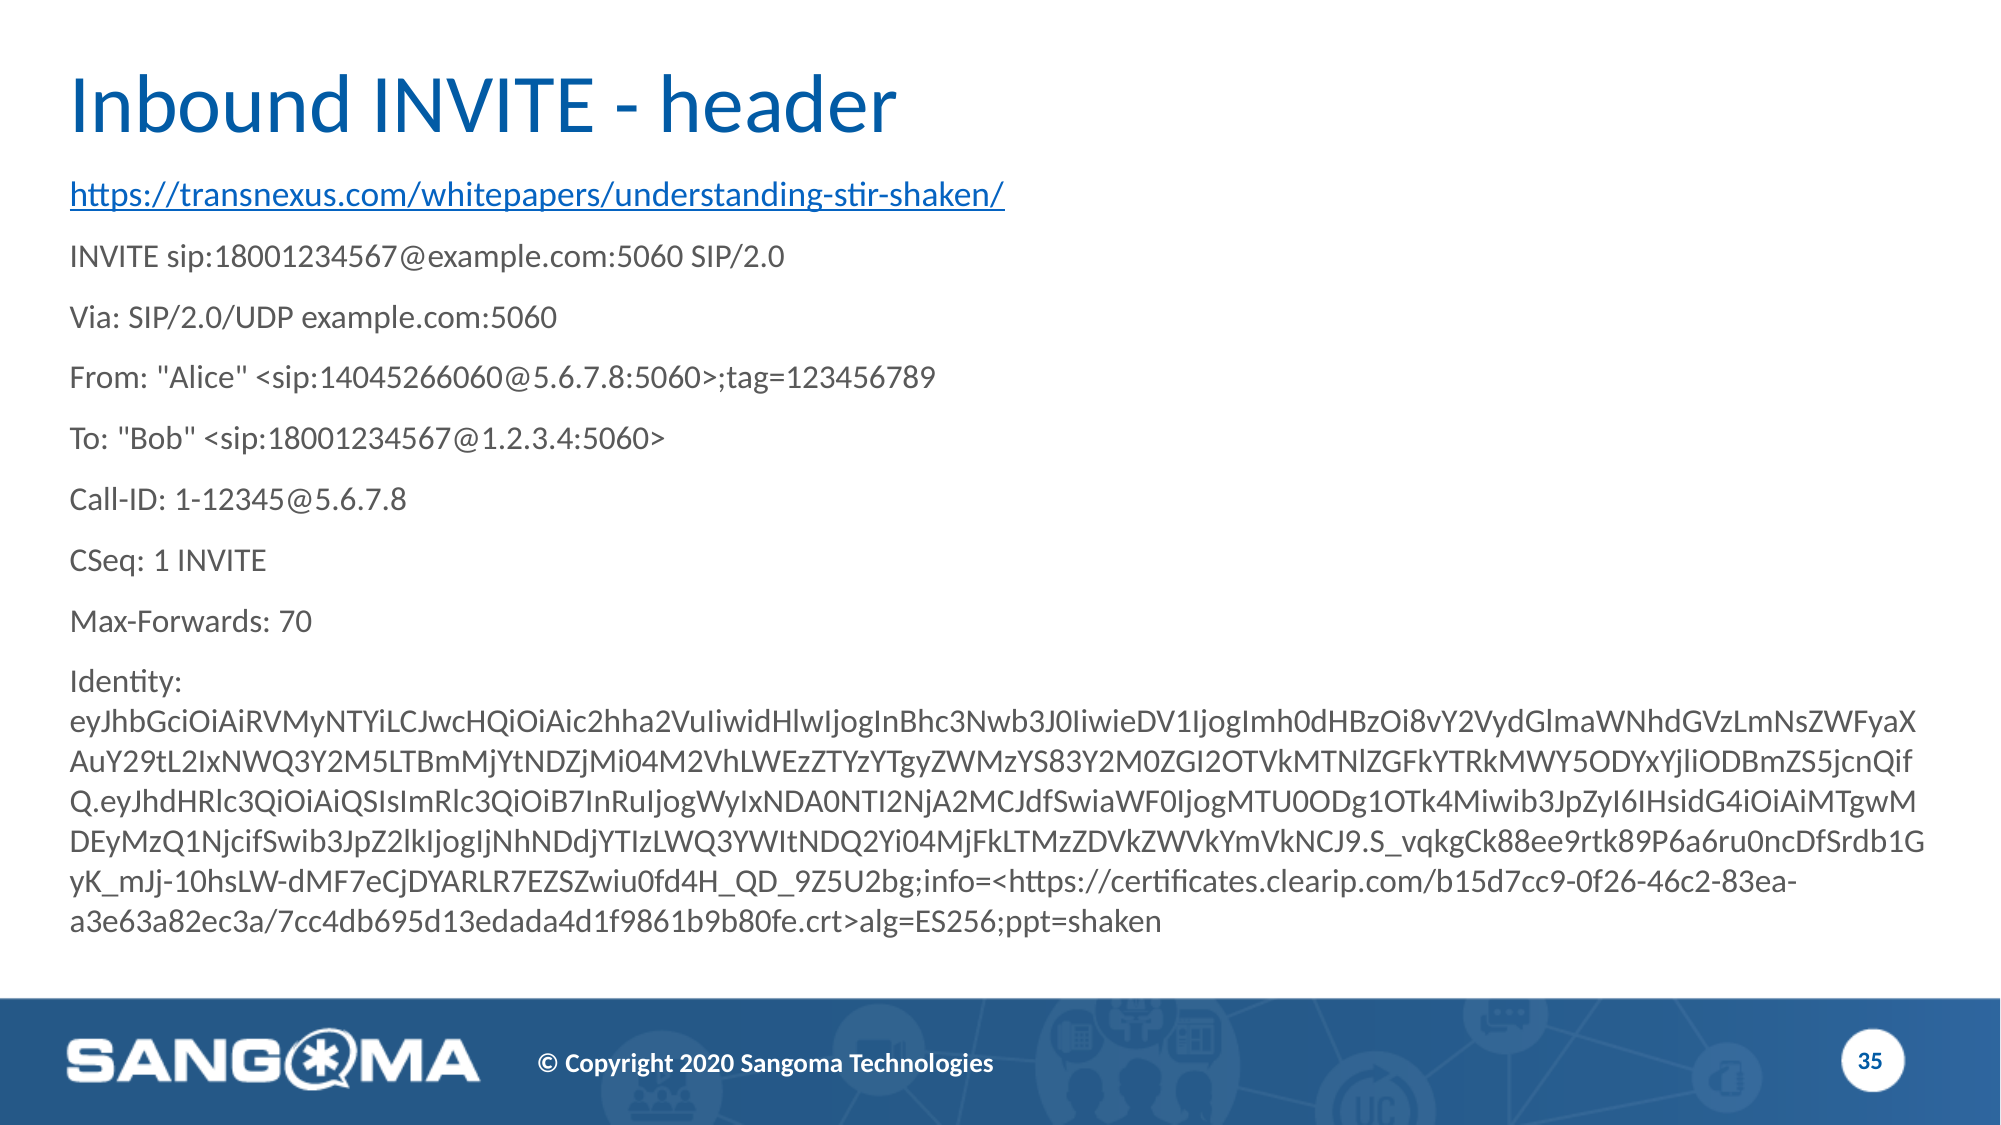

# Inbound INVITE - header
https://transnexus.com/whitepapers/understanding-stir-shaken/
INVITE sip:18001234567@example.com:5060 SIP/2.0
Via: SIP/2.0/UDP example.com:5060
From: "Alice" <sip:14045266060@5.6.7.8:5060>;tag=123456789
To: "Bob" <sip:18001234567@1.2.3.4:5060>
Call-ID: 1-12345@5.6.7.8
CSeq: 1 INVITE
Max-Forwards: 70
Identity: eyJhbGciOiAiRVMyNTYiLCJwcHQiOiAic2hha2VuIiwidHlwIjogInBhc3Nwb3J0IiwieDV1IjogImh0dHBzOi8vY2VydGlmaWNhdGVzLmNsZWFyaXAuY29tL2IxNWQ3Y2M5LTBmMjYtNDZjMi04M2VhLWEzZTYzYTgyZWMzYS83Y2M0ZGI2OTVkMTNlZGFkYTRkMWY5ODYxYjliODBmZS5jcnQifQ.eyJhdHRlc3QiOiAiQSIsImRlc3QiOiB7InRuIjogWyIxNDA0NTI2NjA2MCJdfSwiaWF0IjogMTU0ODg1OTk4Miwib3JpZyI6IHsidG4iOiAiMTgwMDEyMzQ1NjcifSwib3JpZ2lkIjogIjNhNDdjYTIzLWQ3YWItNDQ2Yi04MjFkLTMzZDVkZWVkYmVkNCJ9.S_vqkgCk88ee9rtk89P6a6ru0ncDfSrdb1GyK_mJj-10hsLW-dMF7eCjDYARLR7EZSZwiu0fd4H_QD_9Z5U2bg;info=<https://certificates.clearip.com/b15d7cc9-0f26-46c2-83ea-a3e63a82ec3a/7cc4db695d13edada4d1f9861b9b80fe.crt>alg=ES256;ppt=shaken